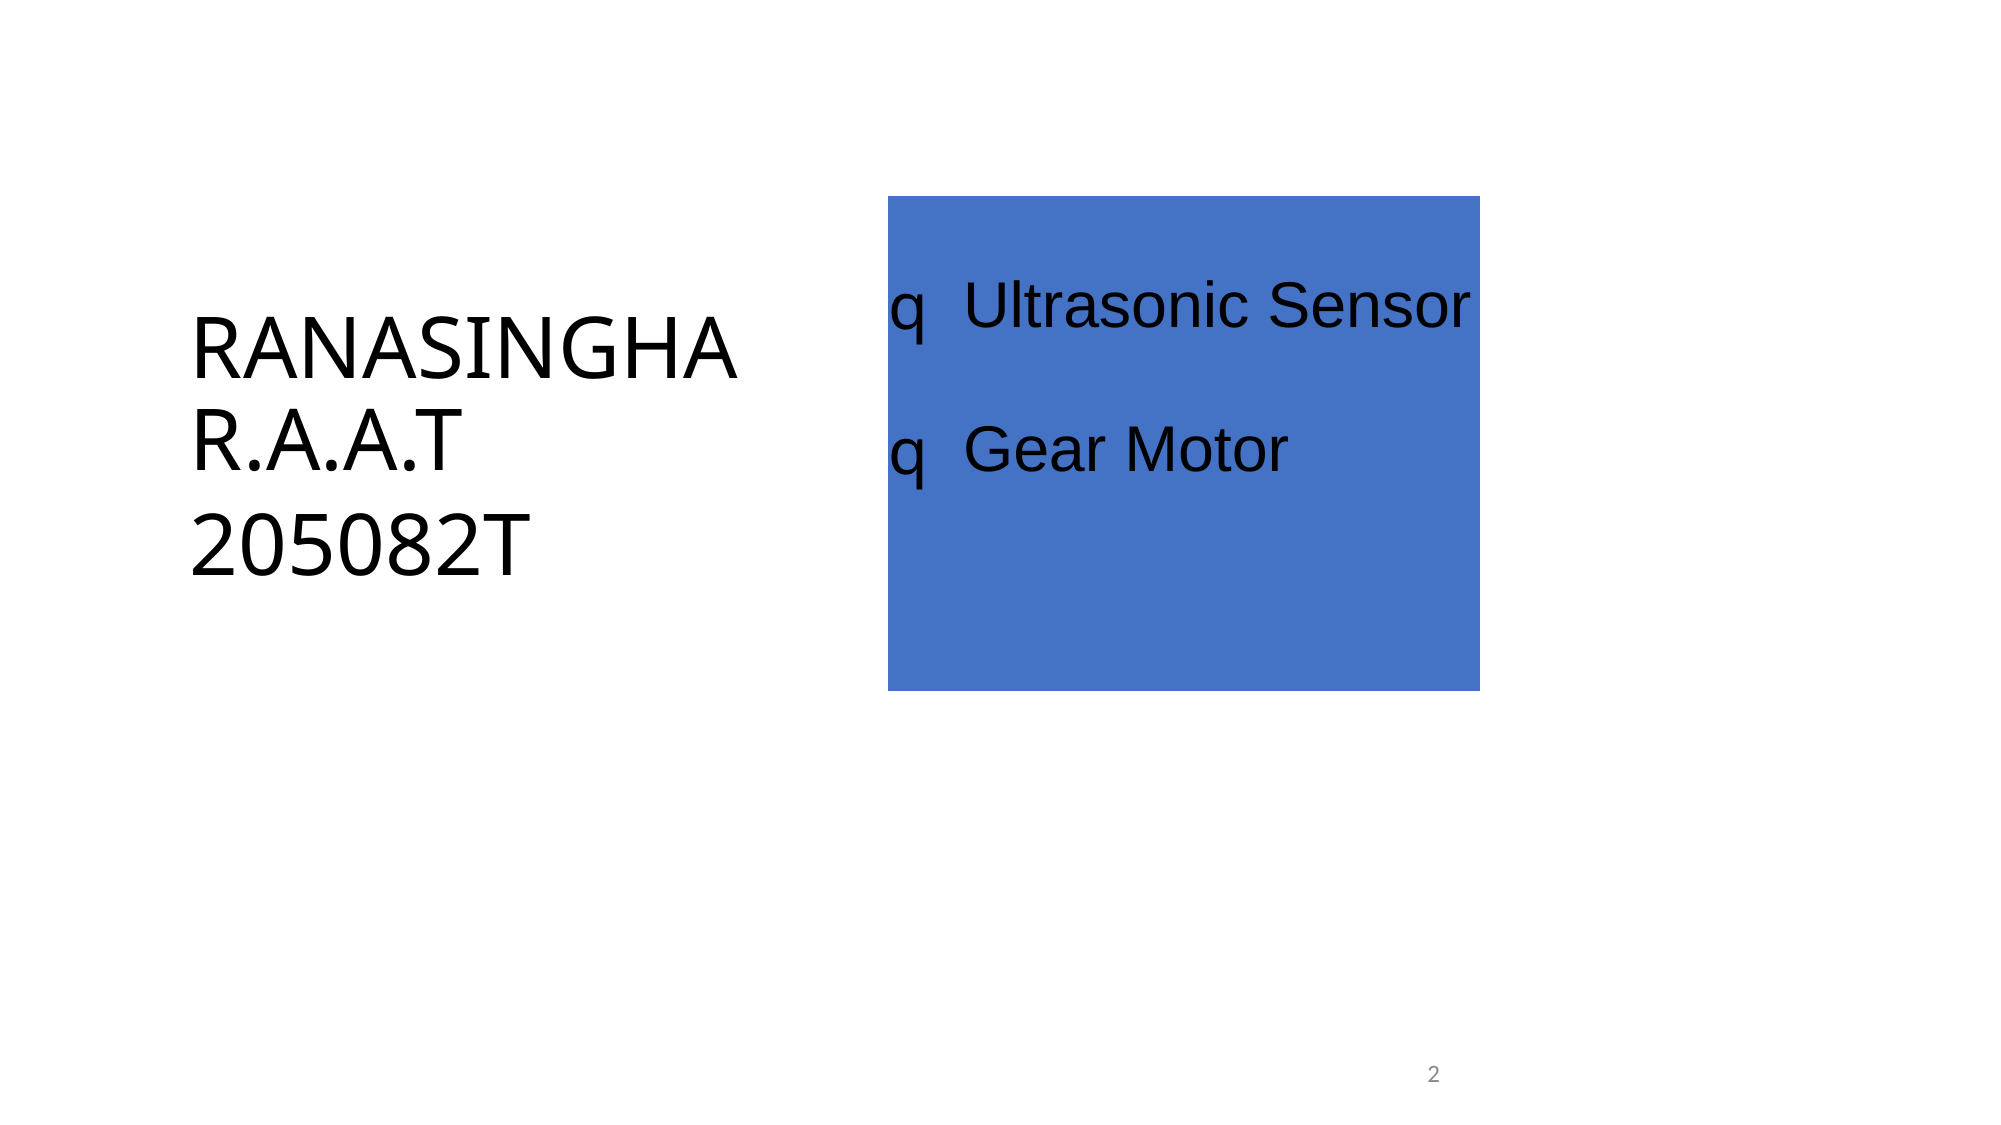

RANASINGHA R.A.A.T
205082T
| Ultrasonic Sensor Gear Motor |
| --- |
| |